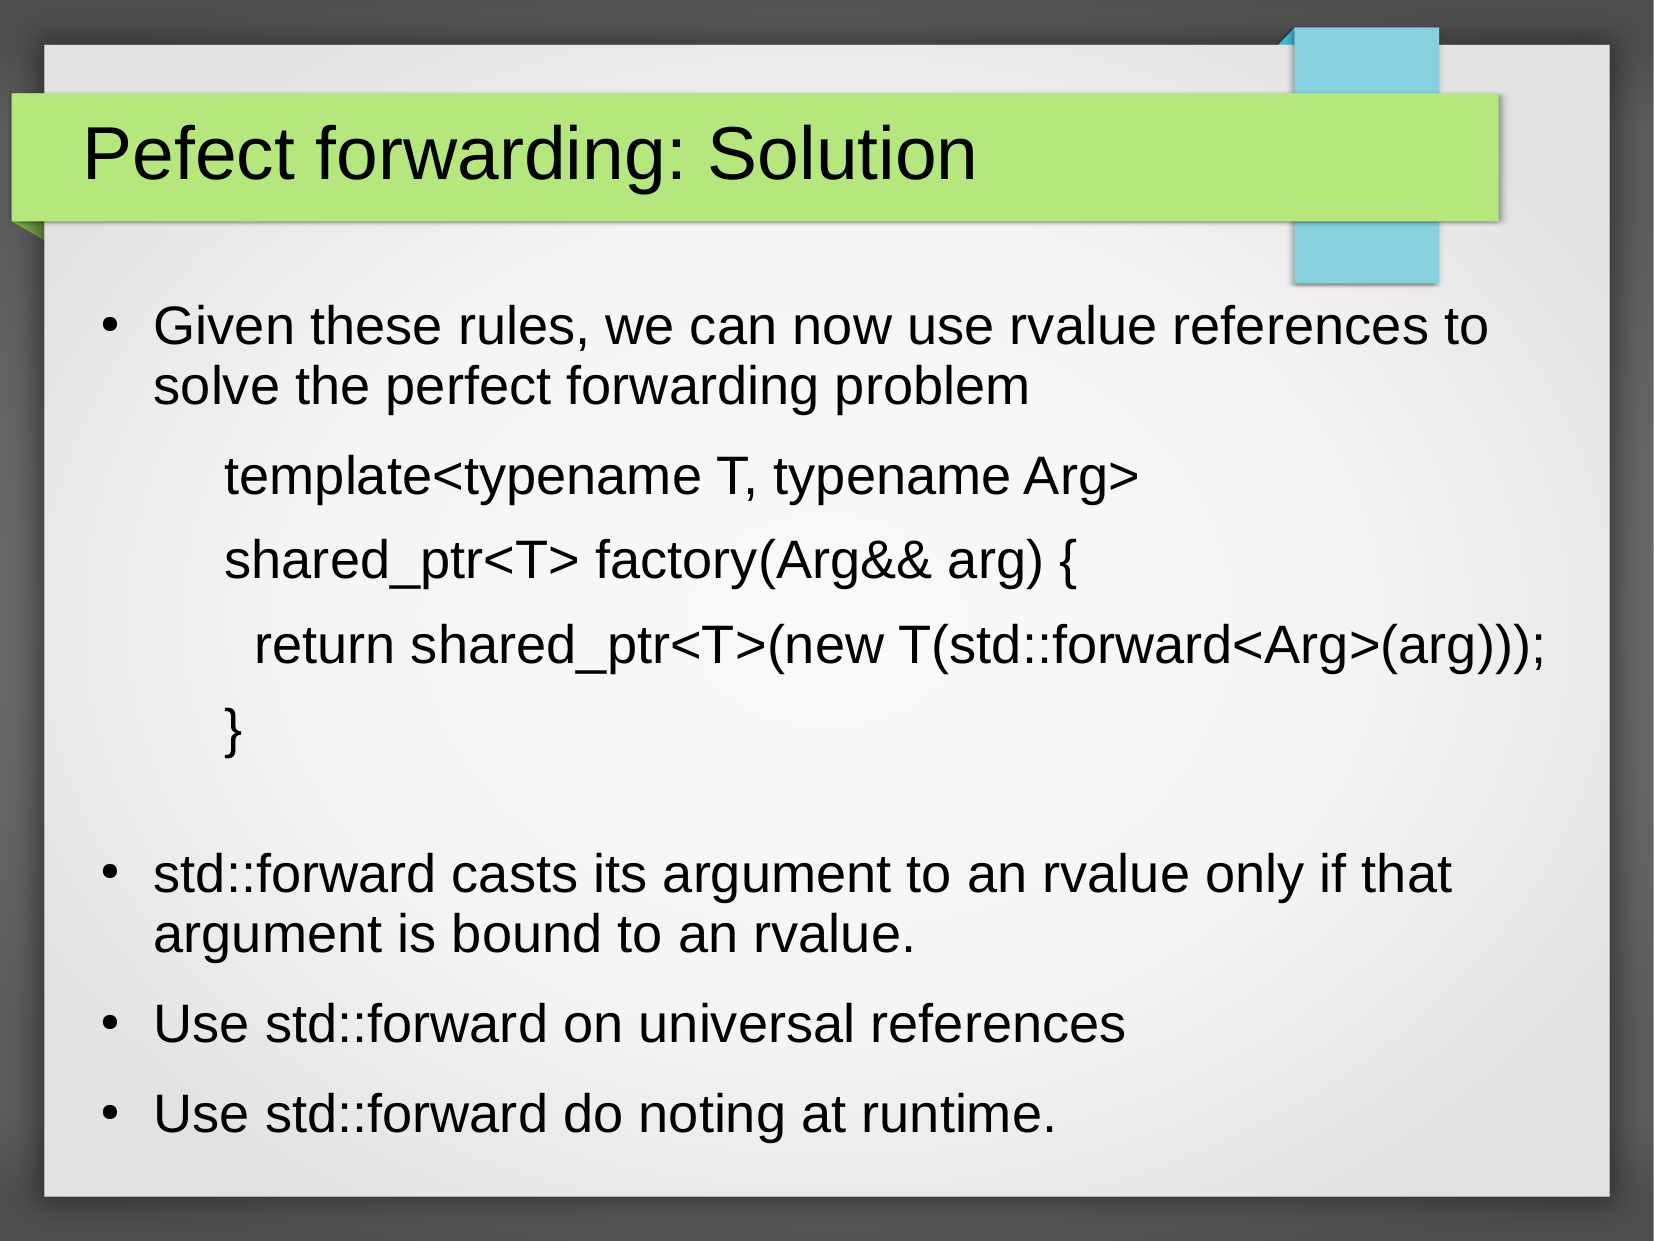

# Pefect forwarding: Solution
Given these rules, we can now use rvalue references to solve the perfect forwarding problem
template<typename T, typename Arg>
shared_ptr<T> factory(Arg&& arg) {
 return shared_ptr<T>(new T(std::forward<Arg>(arg)));
}
std::forward casts its argument to an rvalue only if that argument is bound to an rvalue.
Use std::forward on universal references
Use std::forward do noting at runtime.